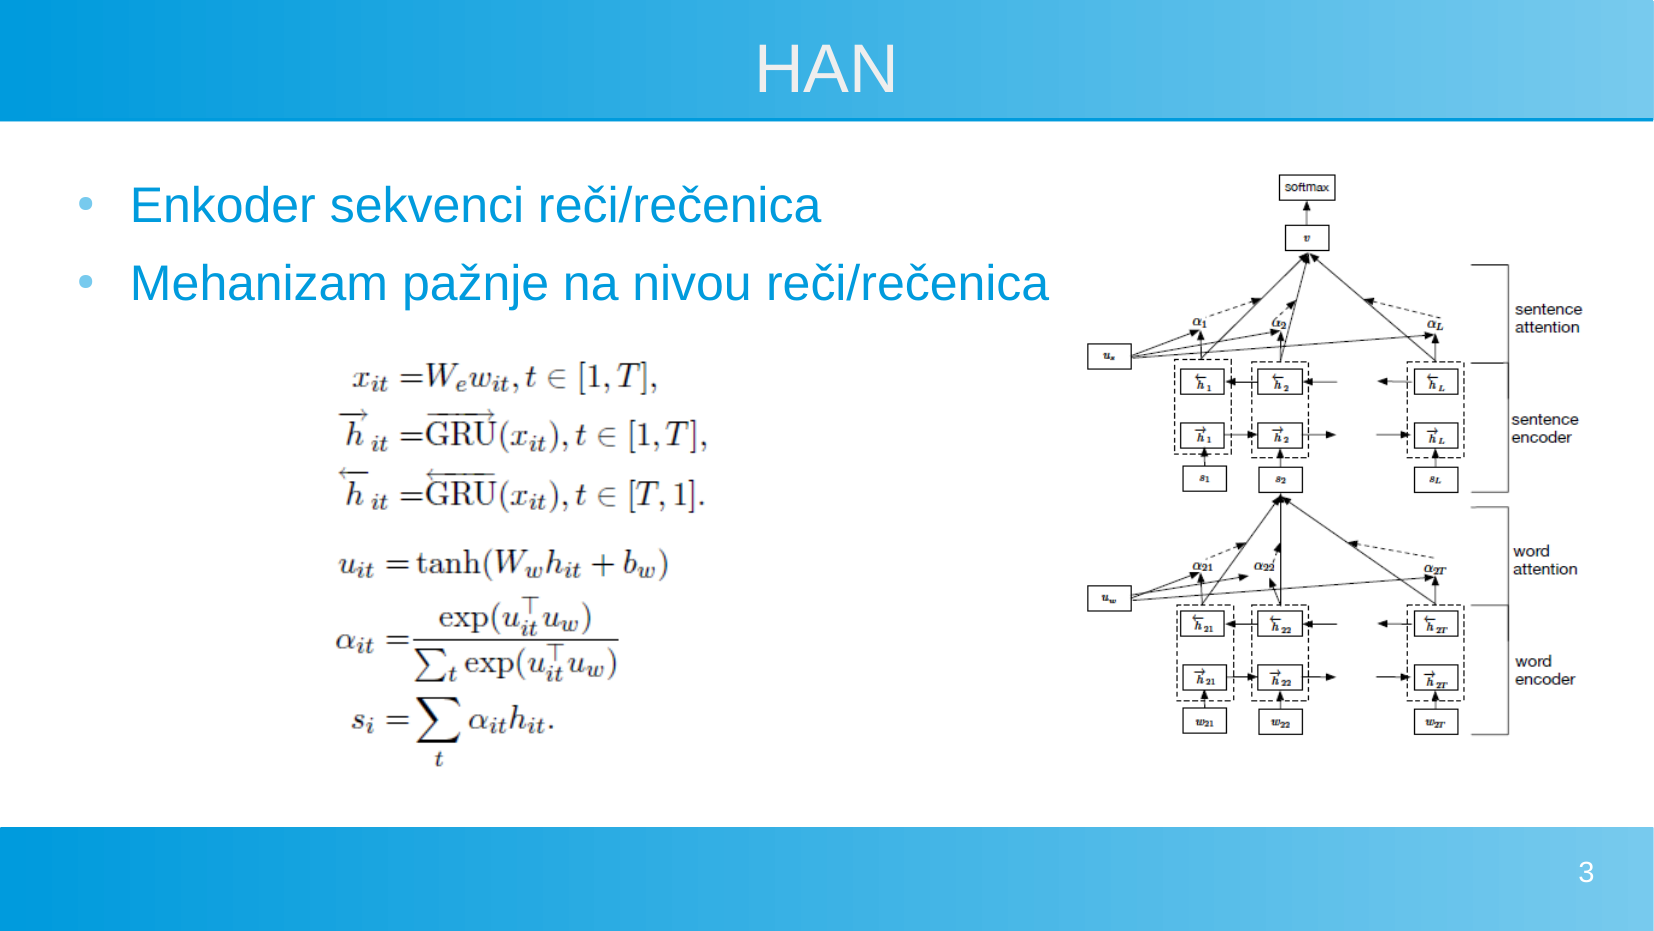

# HAN
Enkoder sekvenci reči/rečenica
Mehanizam pažnje na nivou reči/rečenica
3